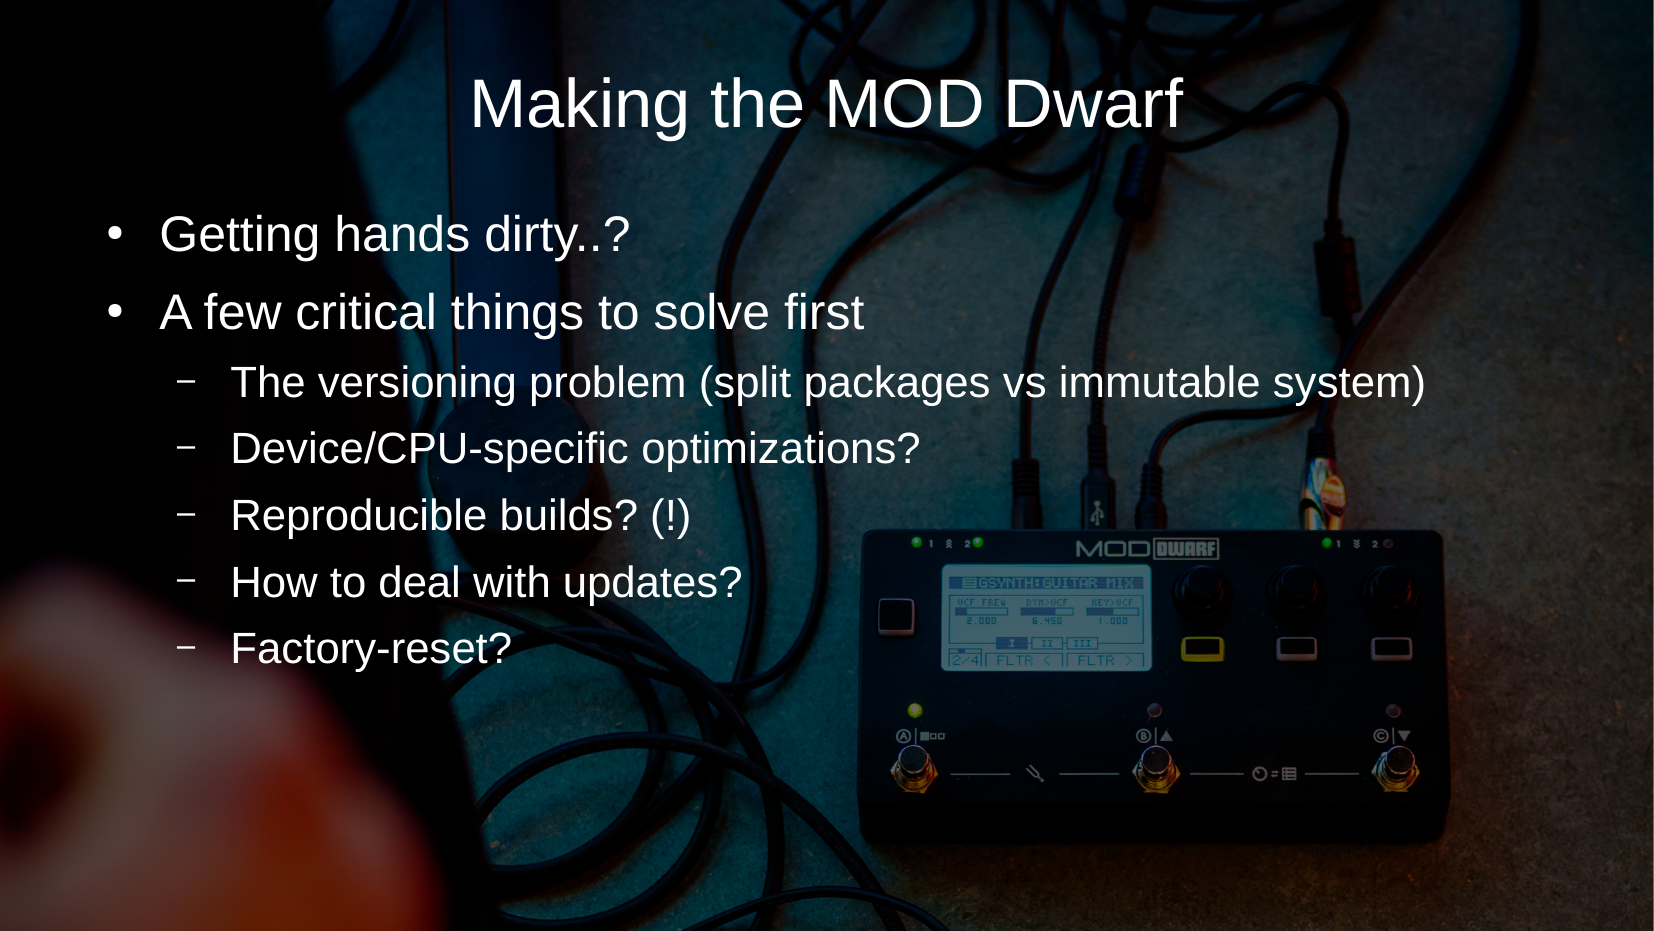

# Making the MOD Dwarf
Getting hands dirty..?
A few critical things to solve first
The versioning problem (split packages vs immutable system)
Device/CPU-specific optimizations?
Reproducible builds? (!)
How to deal with updates?
Factory-reset?